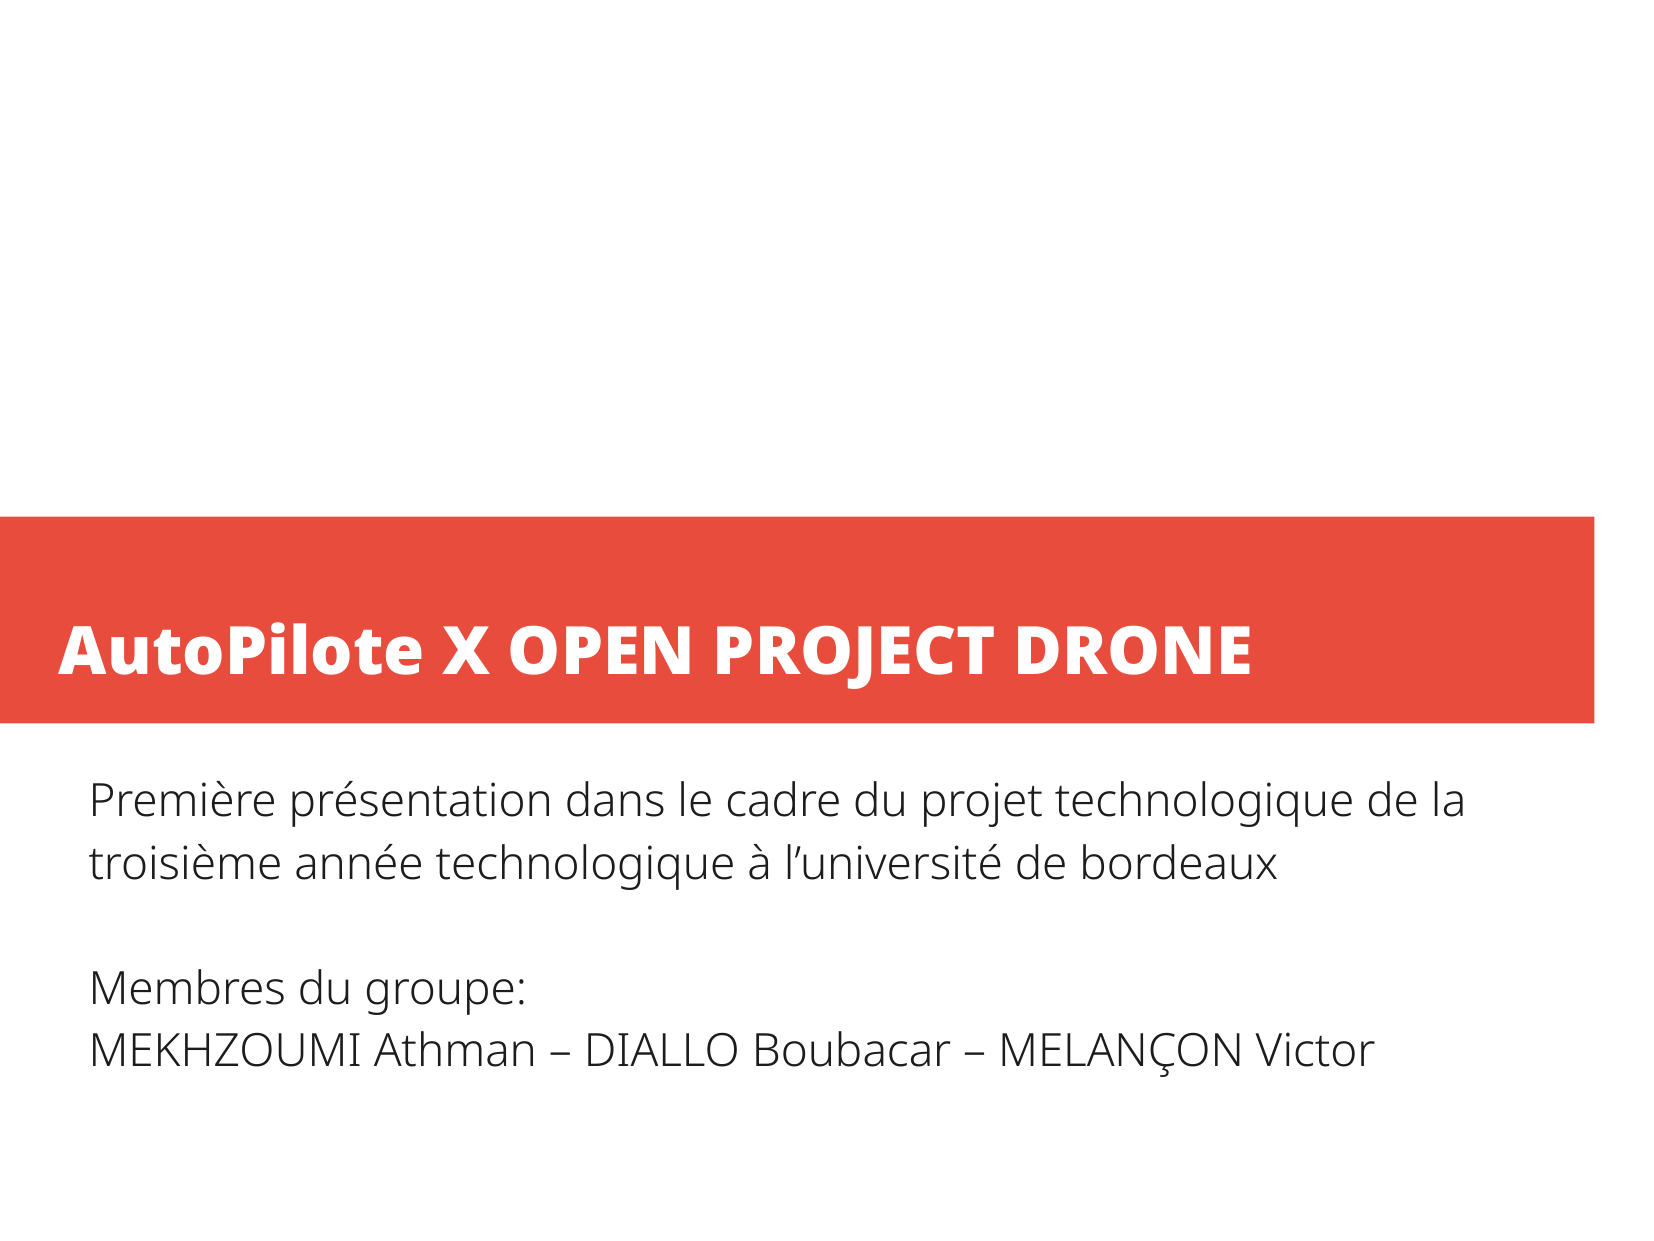

# AutoPilote X OPEN PROJECT DRONE
Première présentation dans le cadre du projet technologique de la troisième année technologique à l’université de bordeaux
Membres du groupe:
MEKHZOUMI Athman – DIALLO Boubacar – MELANÇON Victor